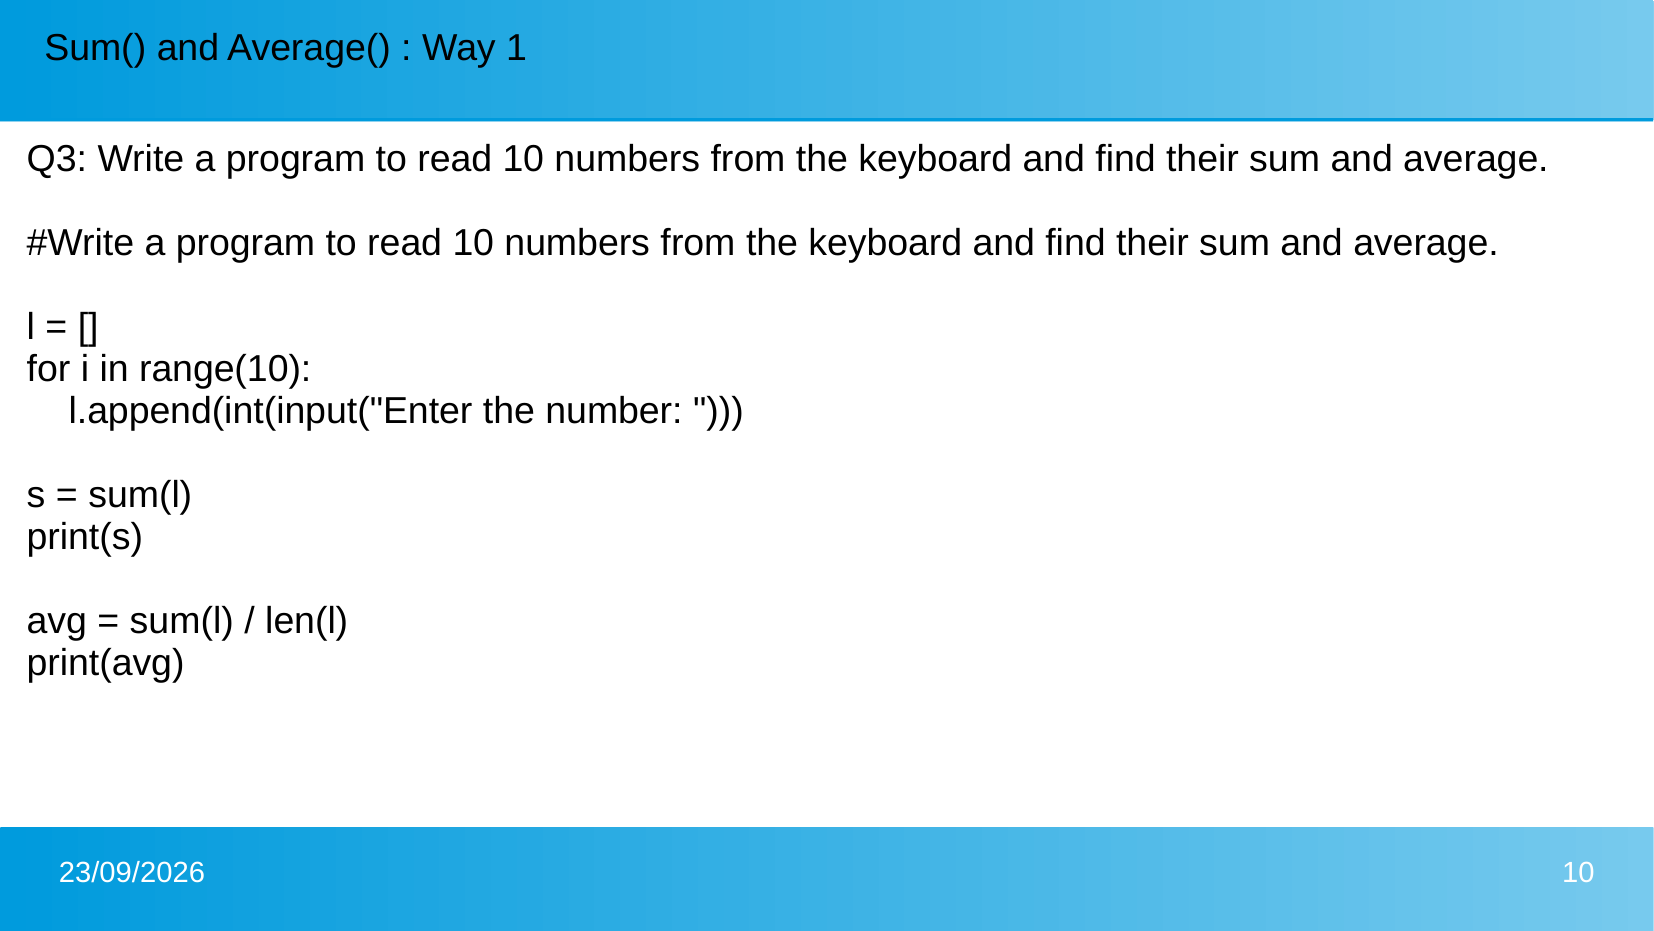

Sum() and Average() : Way 1
Q3: Write a program to read 10 numbers from the keyboard and find their sum and average.
#Write a program to read 10 numbers from the keyboard and find their sum and average.
l = []
for i in range(10):
 l.append(int(input("Enter the number: ")))
s = sum(l)
print(s)
avg = sum(l) / len(l)
print(avg)
10